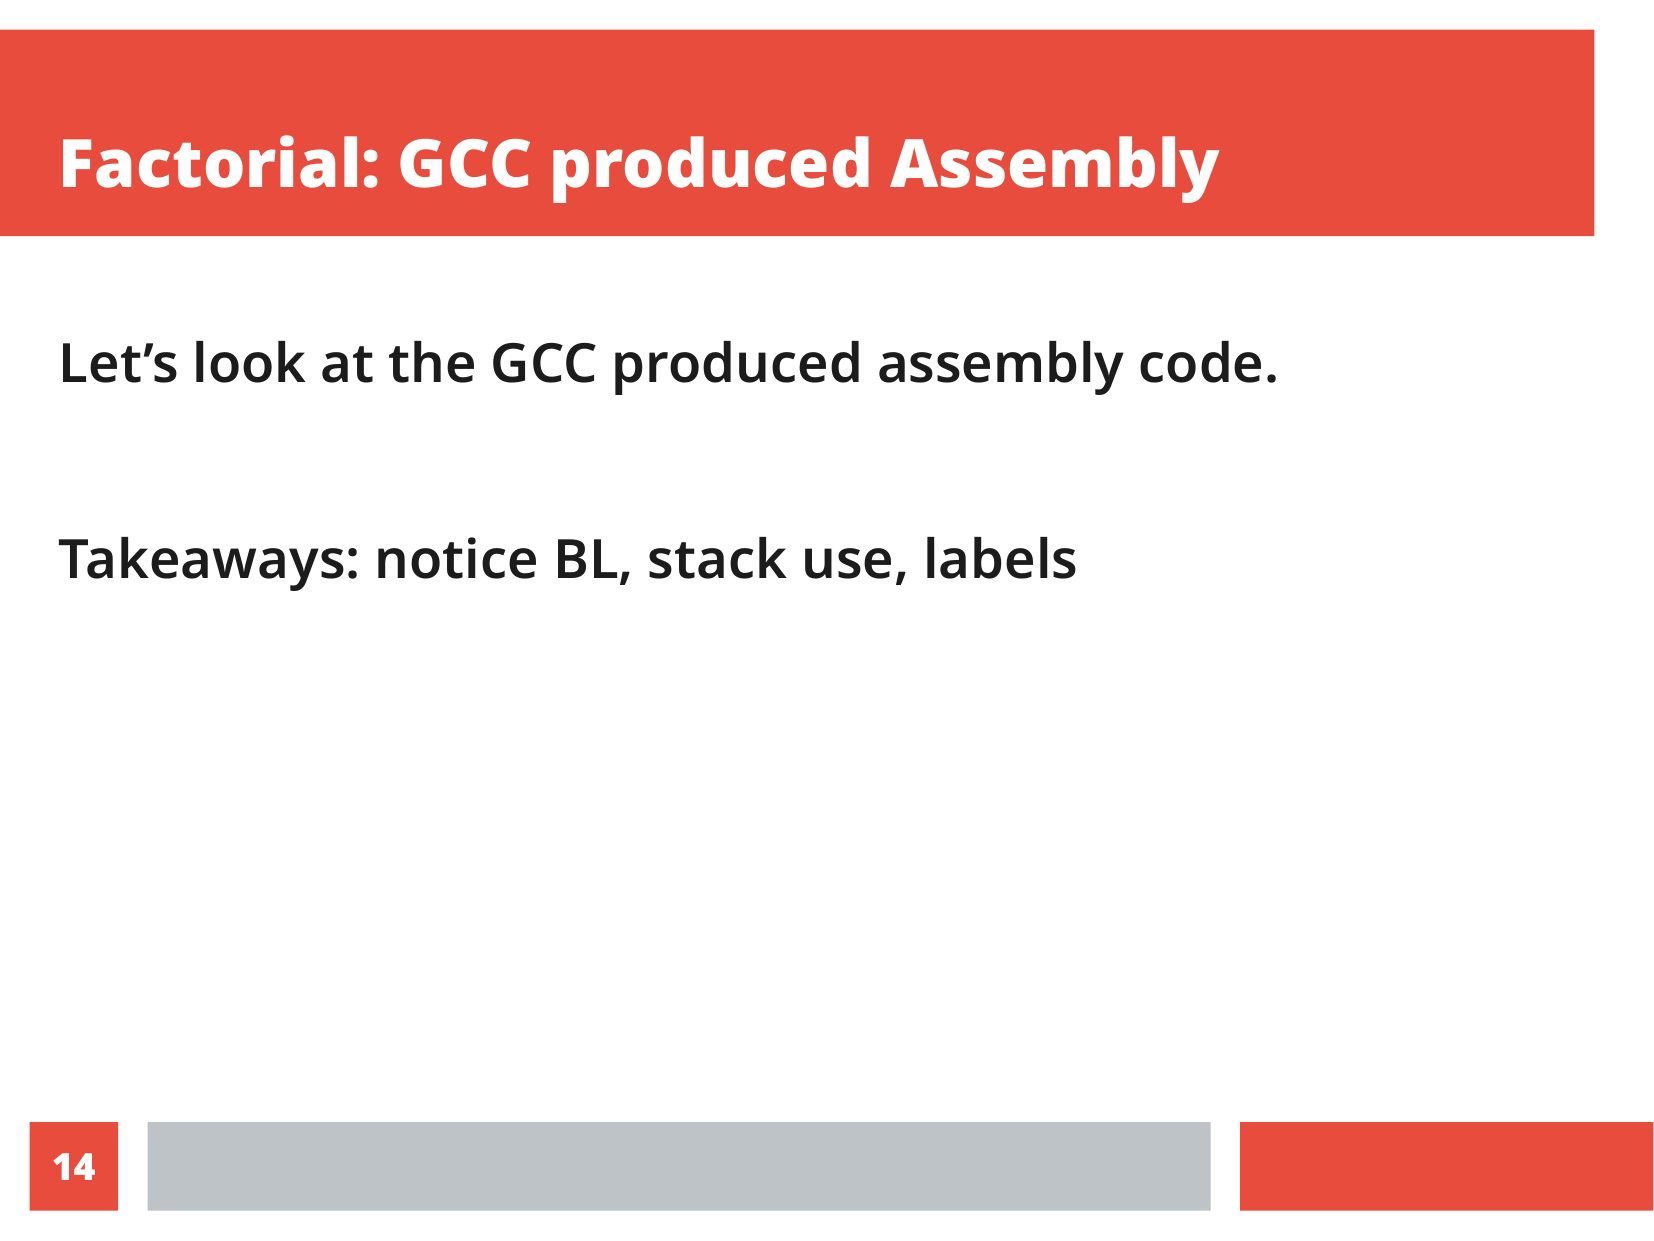

# Factorial: GCC produced Assembly
Let’s look at the GCC produced assembly code.
Takeaways: notice BL, stack use, labels
14